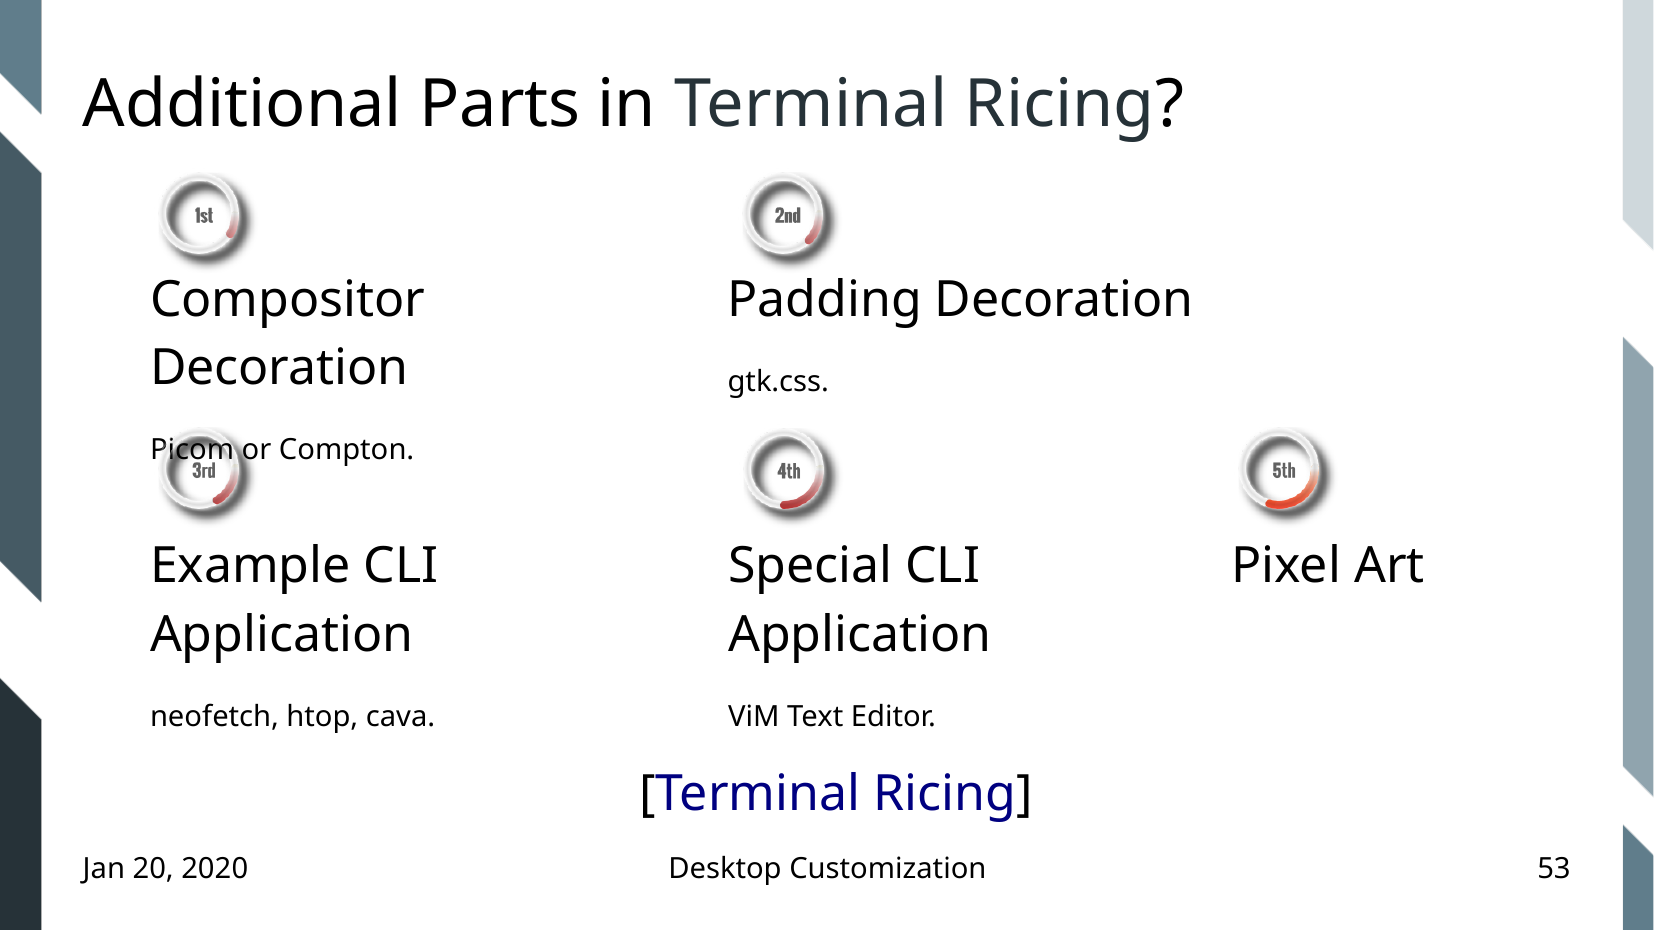

# Additional Parts in Terminal Ricing?
Compositor Decoration
Picom or Compton.
Padding Decoration
gtk.css.
Example CLI Application
neofetch, htop, cava.
Special CLI Application
ViM Text Editor.
Pixel Art
[Terminal Ricing]
Jan 20, 2020
Desktop Customization
53